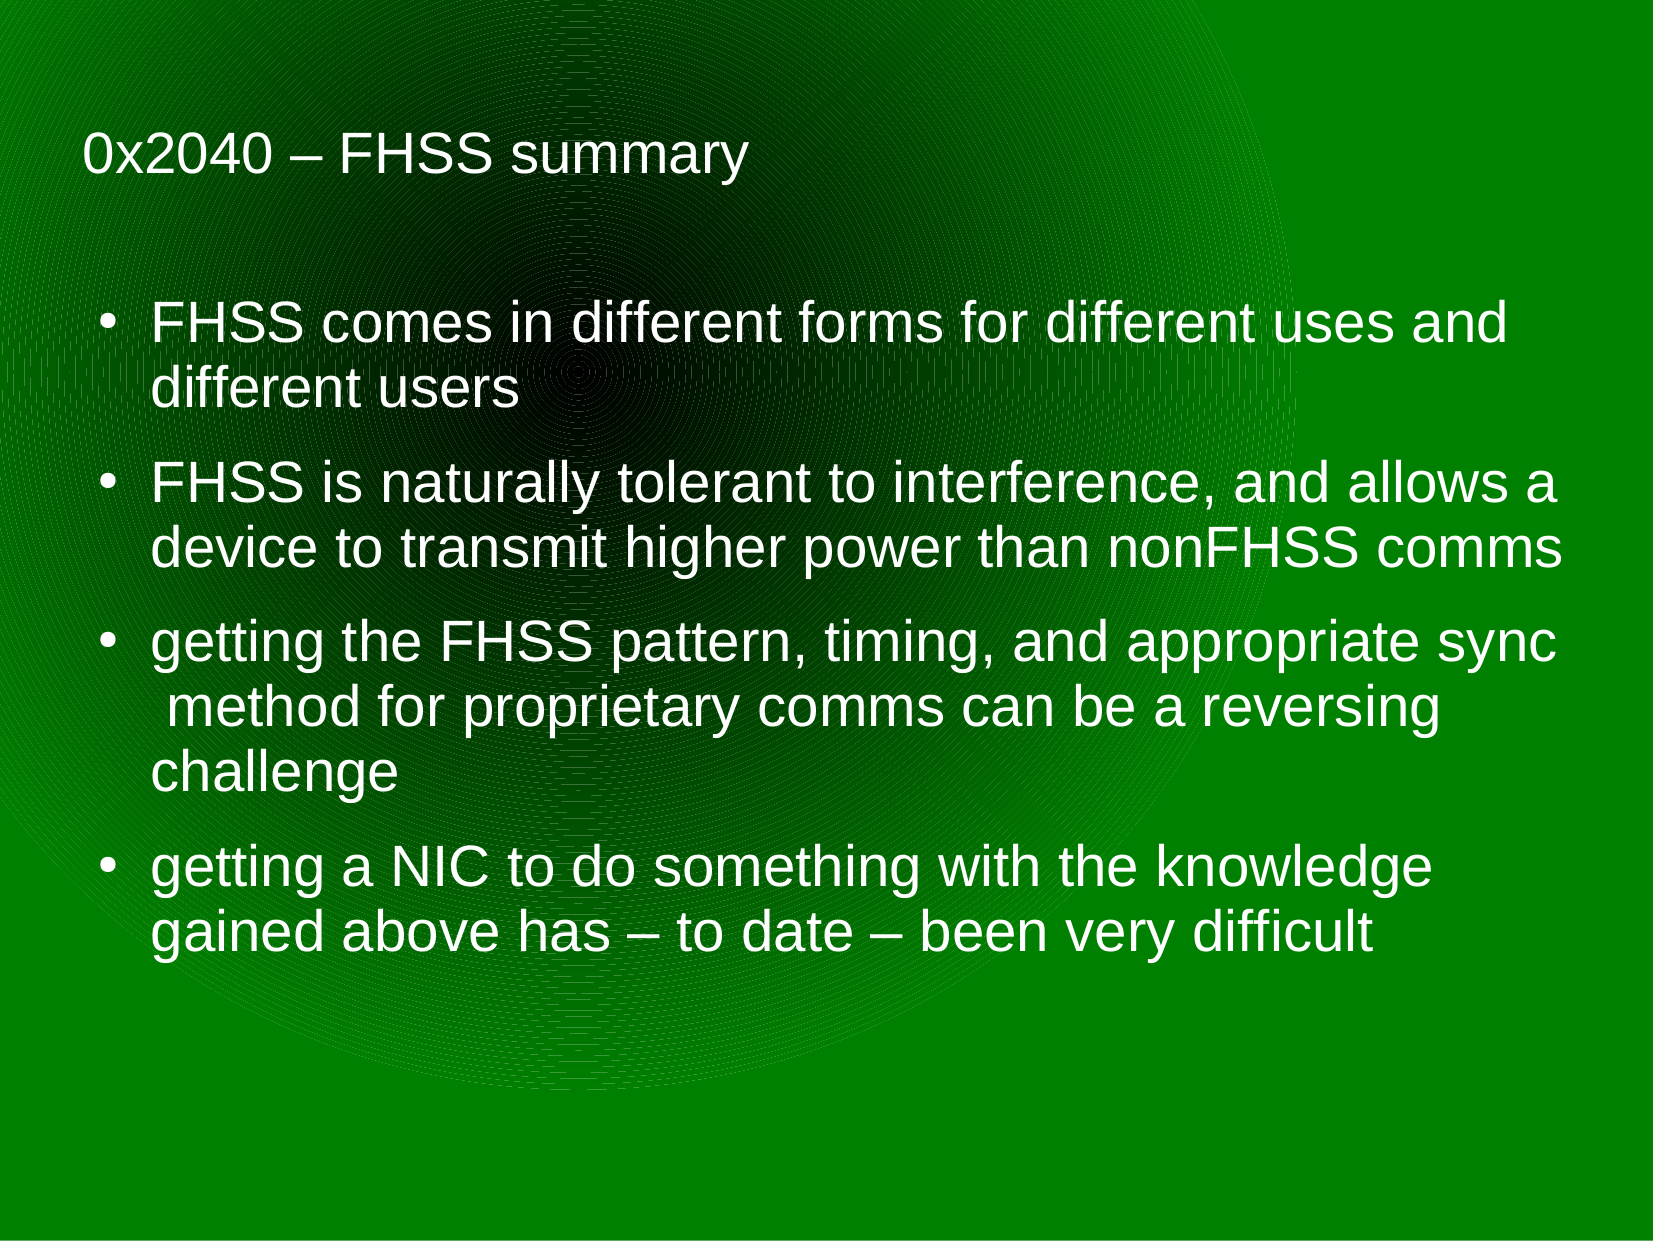

# 0x2040 – FHSS summary
FHSS comes in different forms for different uses and different users
FHSS is naturally tolerant to interference, and allows a device to transmit higher power than nonFHSS comms
getting the FHSS pattern, timing, and appropriate sync method for proprietary comms can be a reversing challenge
getting a NIC to do something with the knowledge gained above has – to date – been very difficult